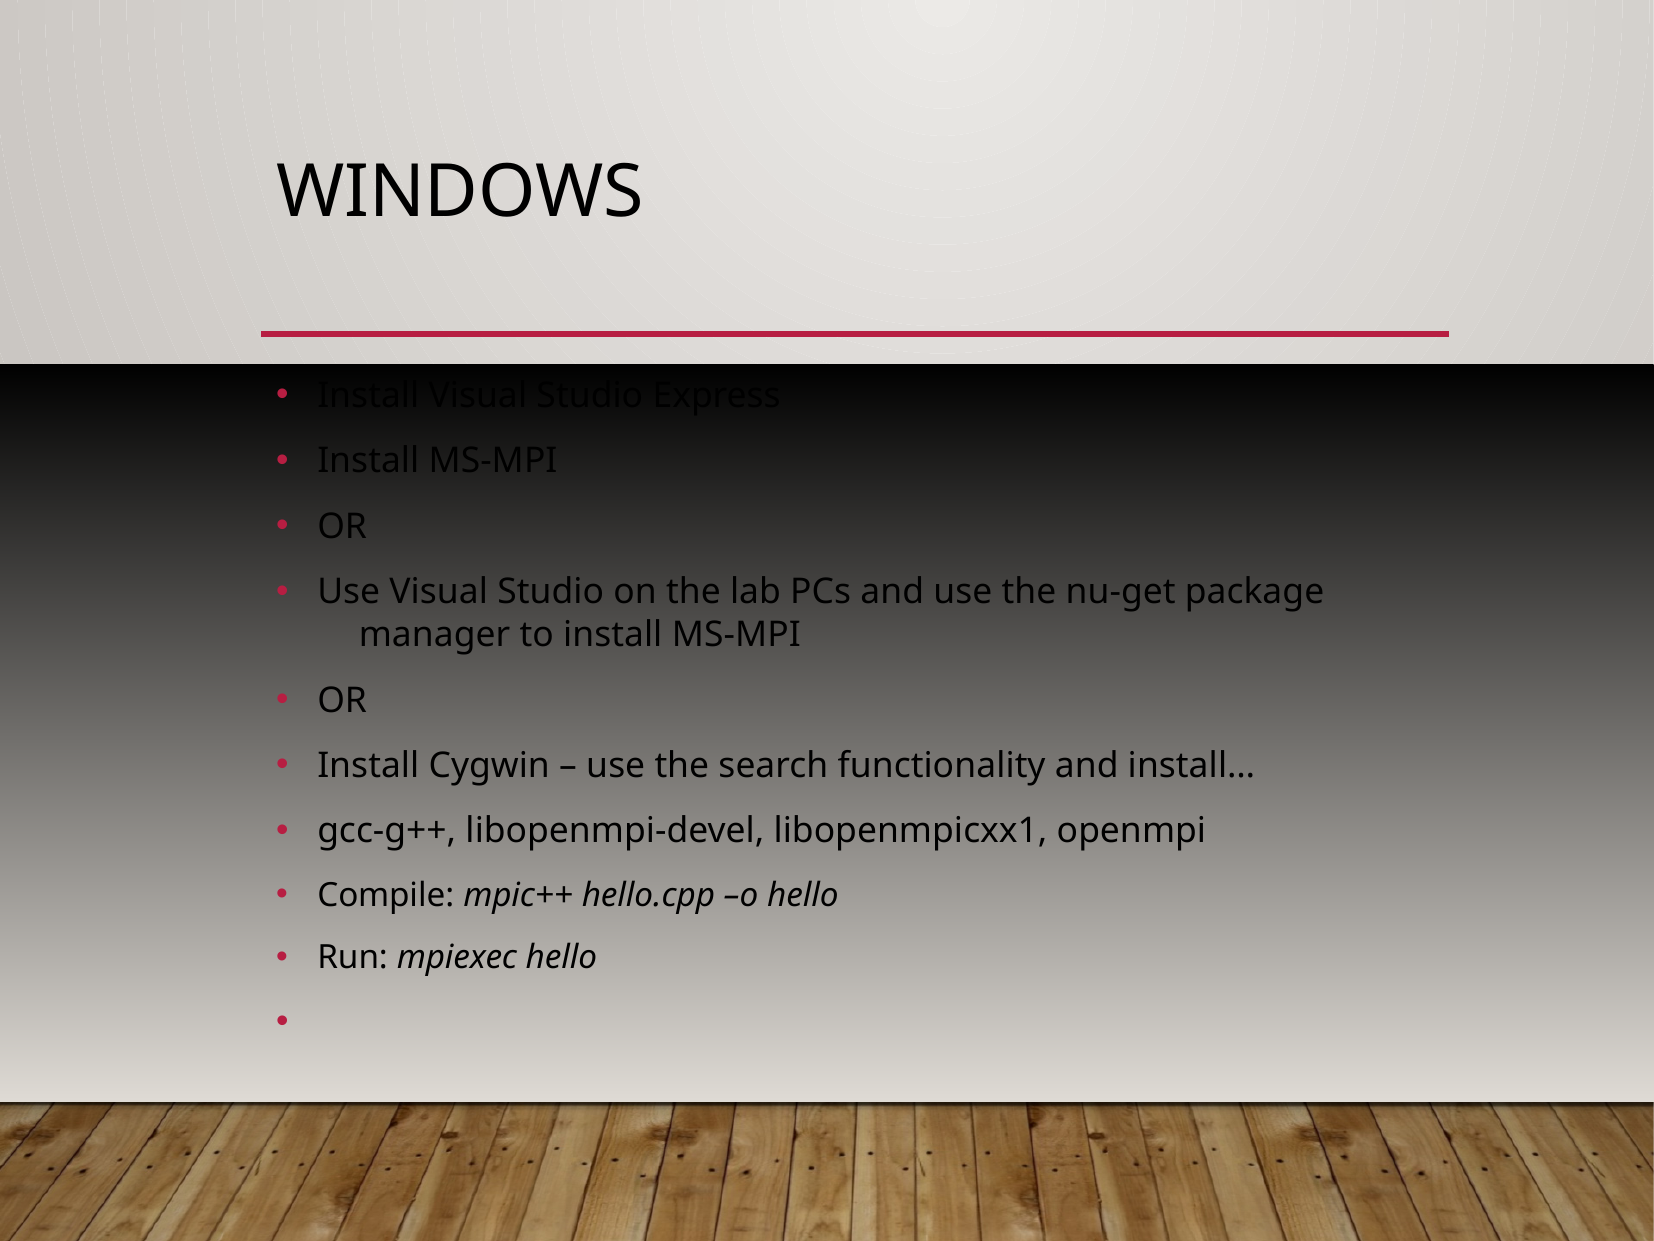

# Windows
Install Visual Studio Express
Install MS-MPI
OR
Use Visual Studio on the lab PCs and use the nu-get package manager to install MS-MPI
OR
Install Cygwin – use the search functionality and install…
gcc-g++, libopenmpi-devel, libopenmpicxx1, openmpi
Compile: mpic++ hello.cpp –o hello
Run: mpiexec hello